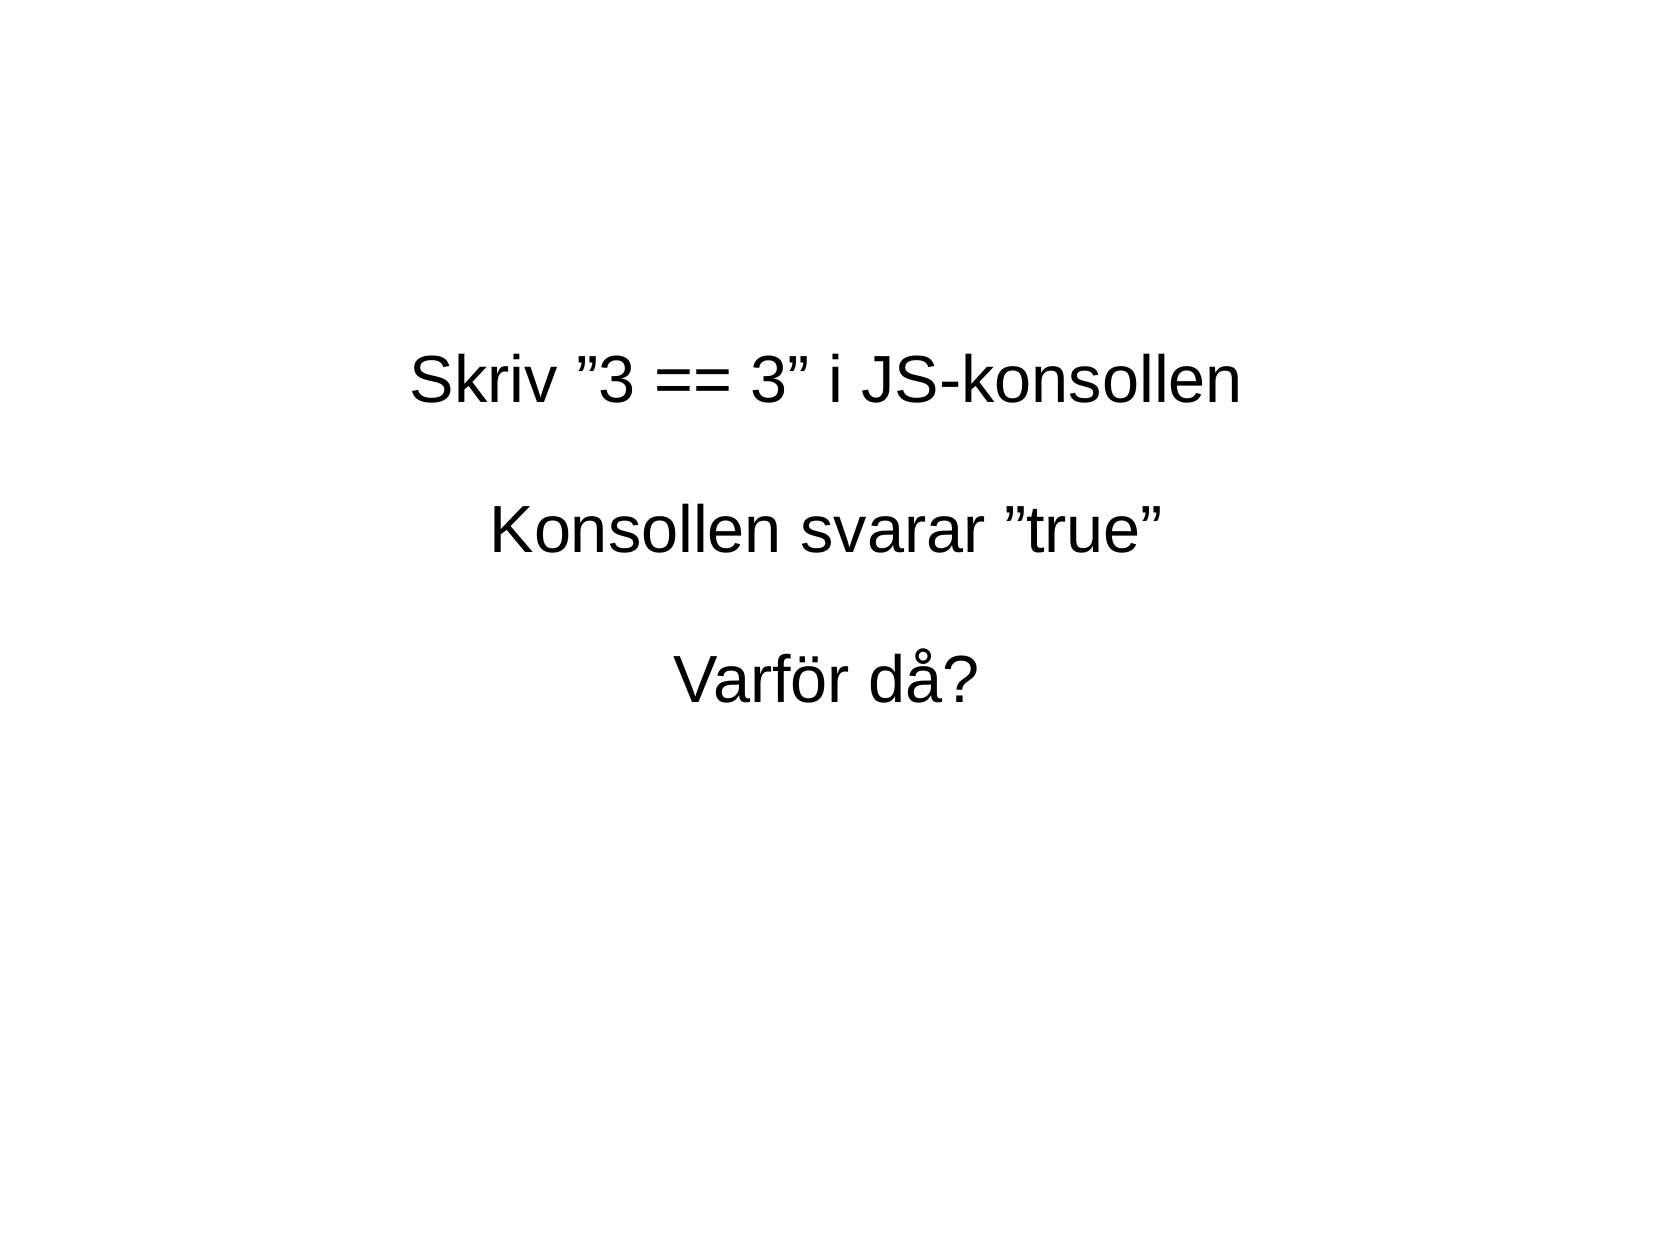

# Skriv ”3 == 3” i JS-konsollen
Konsollen svarar ”true”
Varför då?